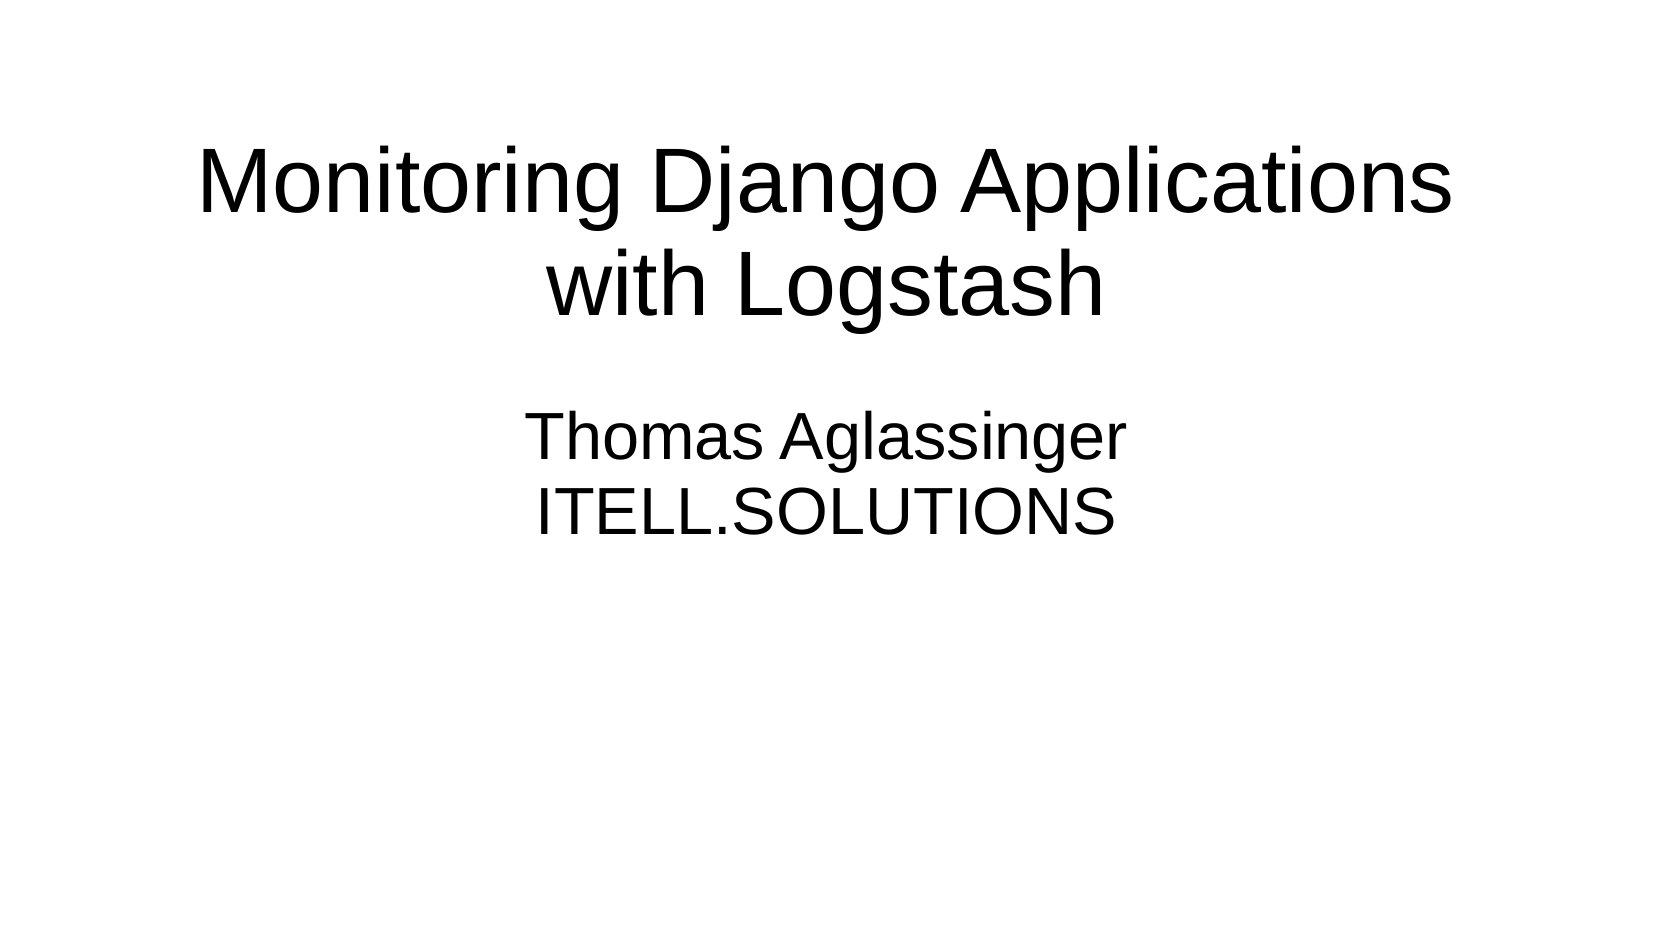

# Monitoring Django Applications with Logstash
Thomas Aglassinger
ITELL.SOLUTIONS